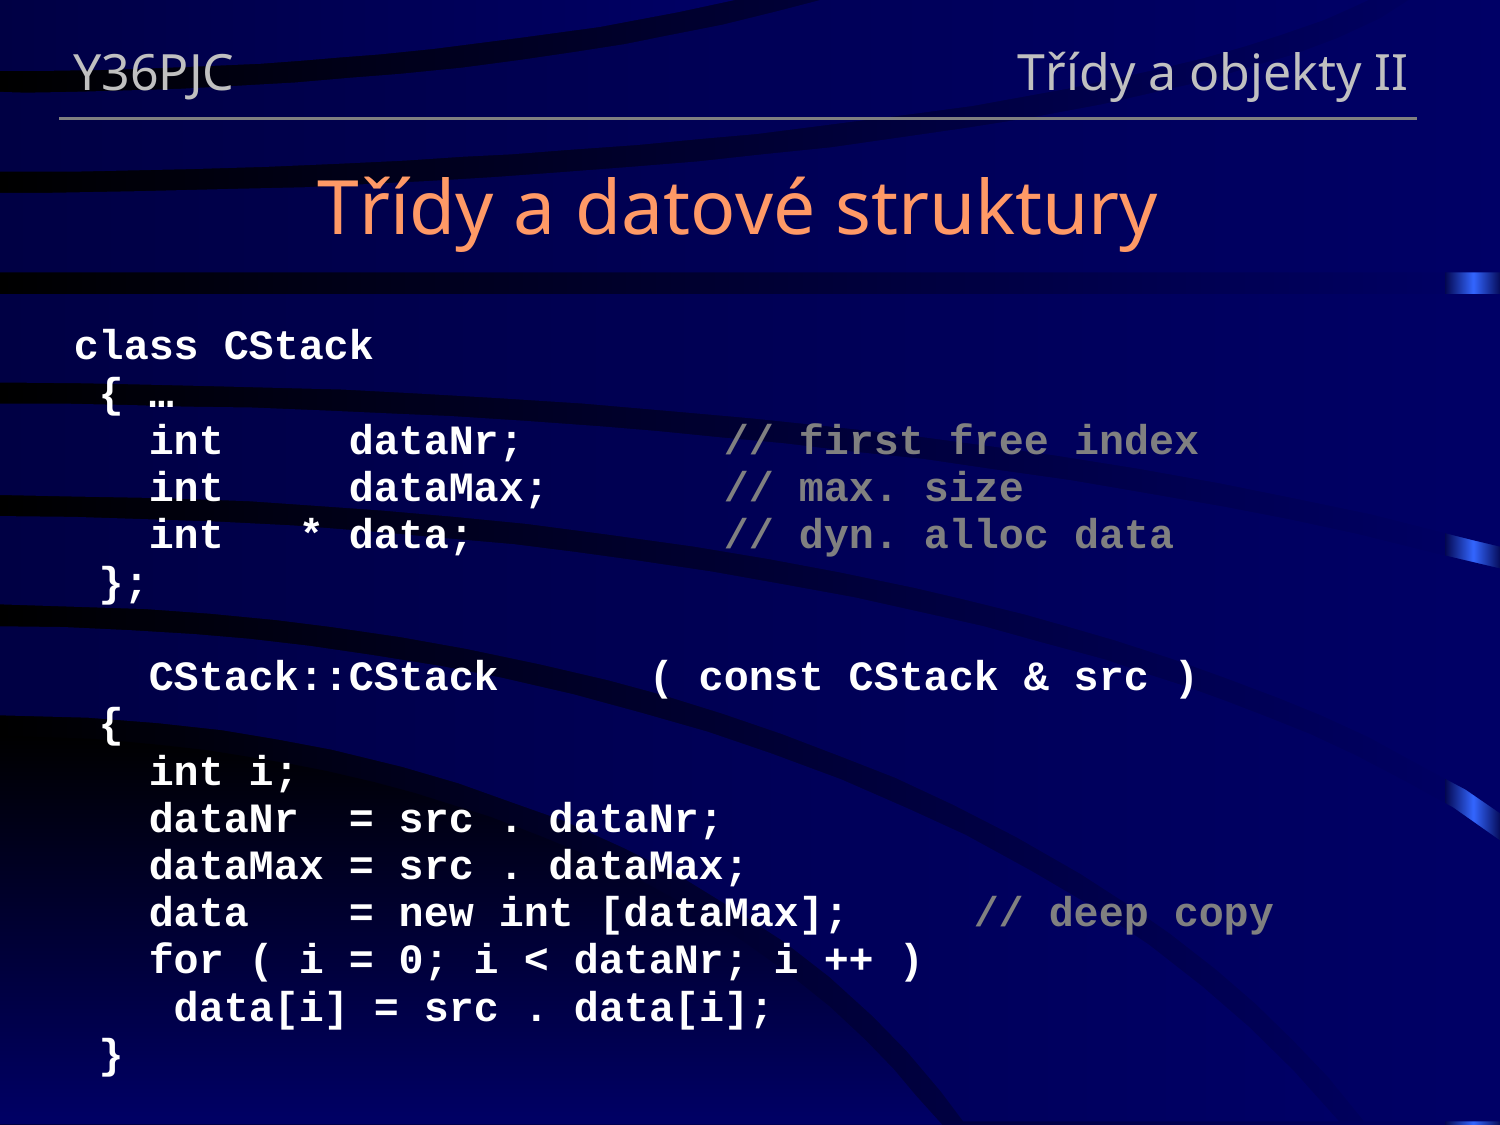

Y36PJC
Třídy a objekty II
Třídy a datové struktury
class CStack
 { …
 int dataNr; // first free index
 int dataMax; // max. size
 int * data; // dyn. alloc data
 };
 CStack::CStack ( const CStack & src )
 {
 int i;
 dataNr = src . dataNr;
 dataMax = src . dataMax;
 data = new int [dataMax]; // deep copy
 for ( i = 0; i < dataNr; i ++ )
 data[i] = src . data[i];
 }